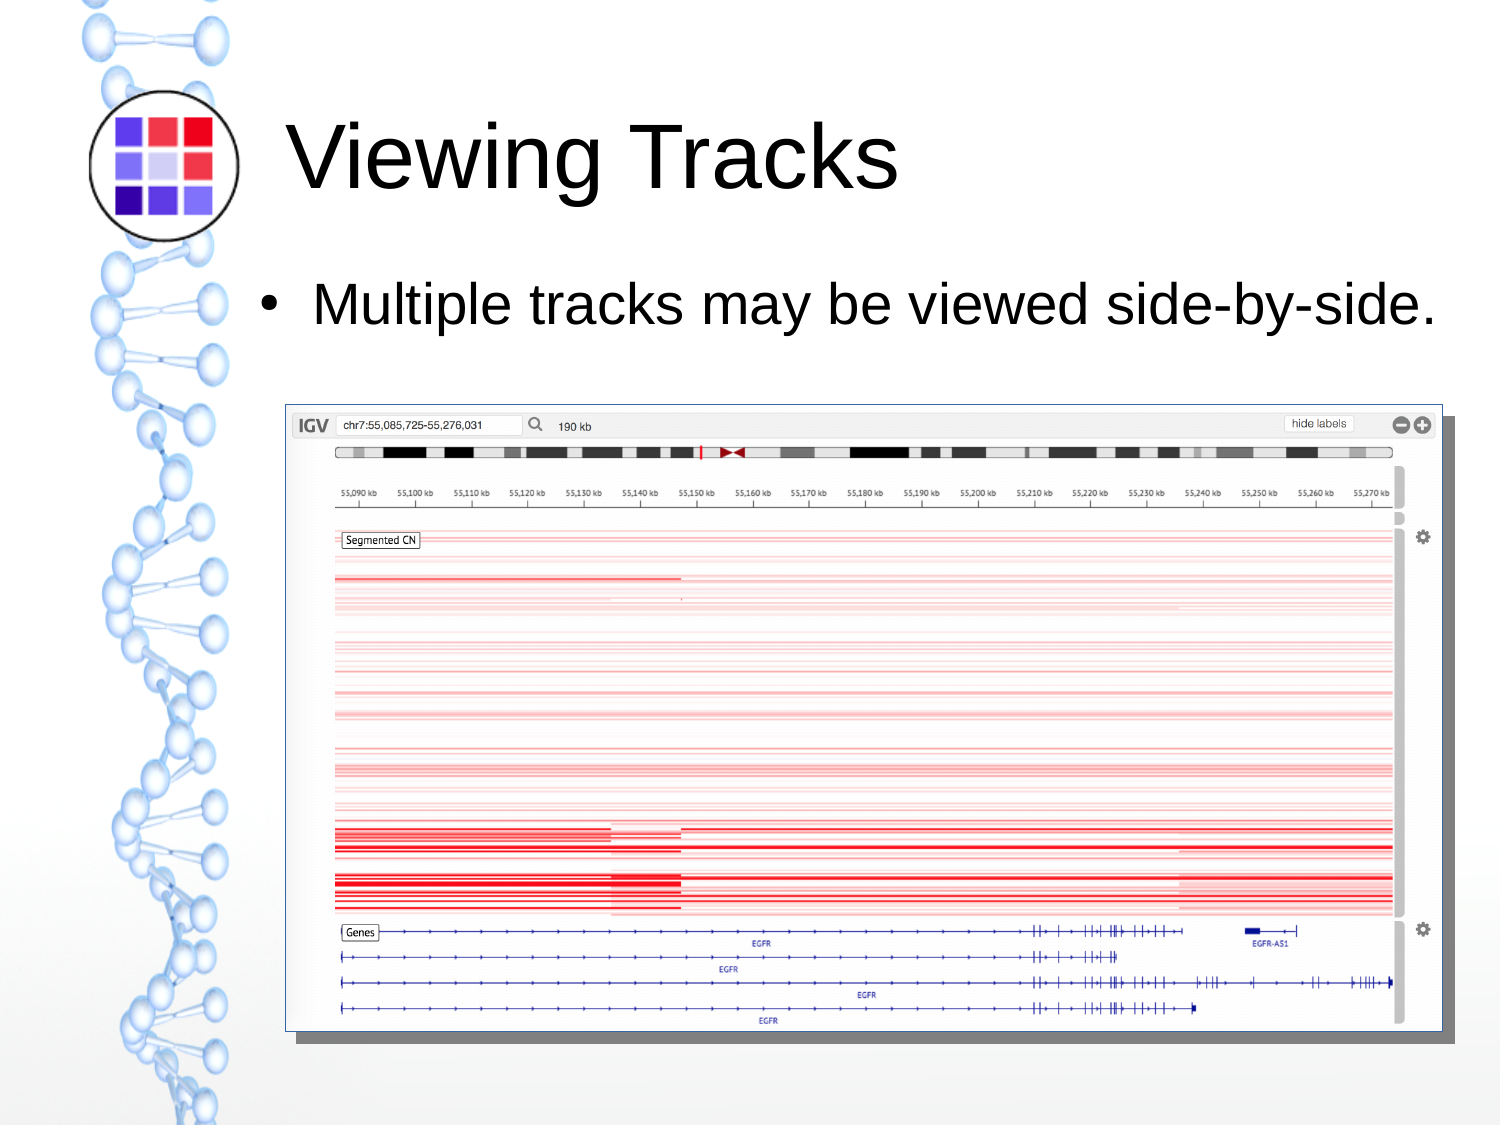

# Viewing Tracks
Multiple tracks may be viewed side-by-side.